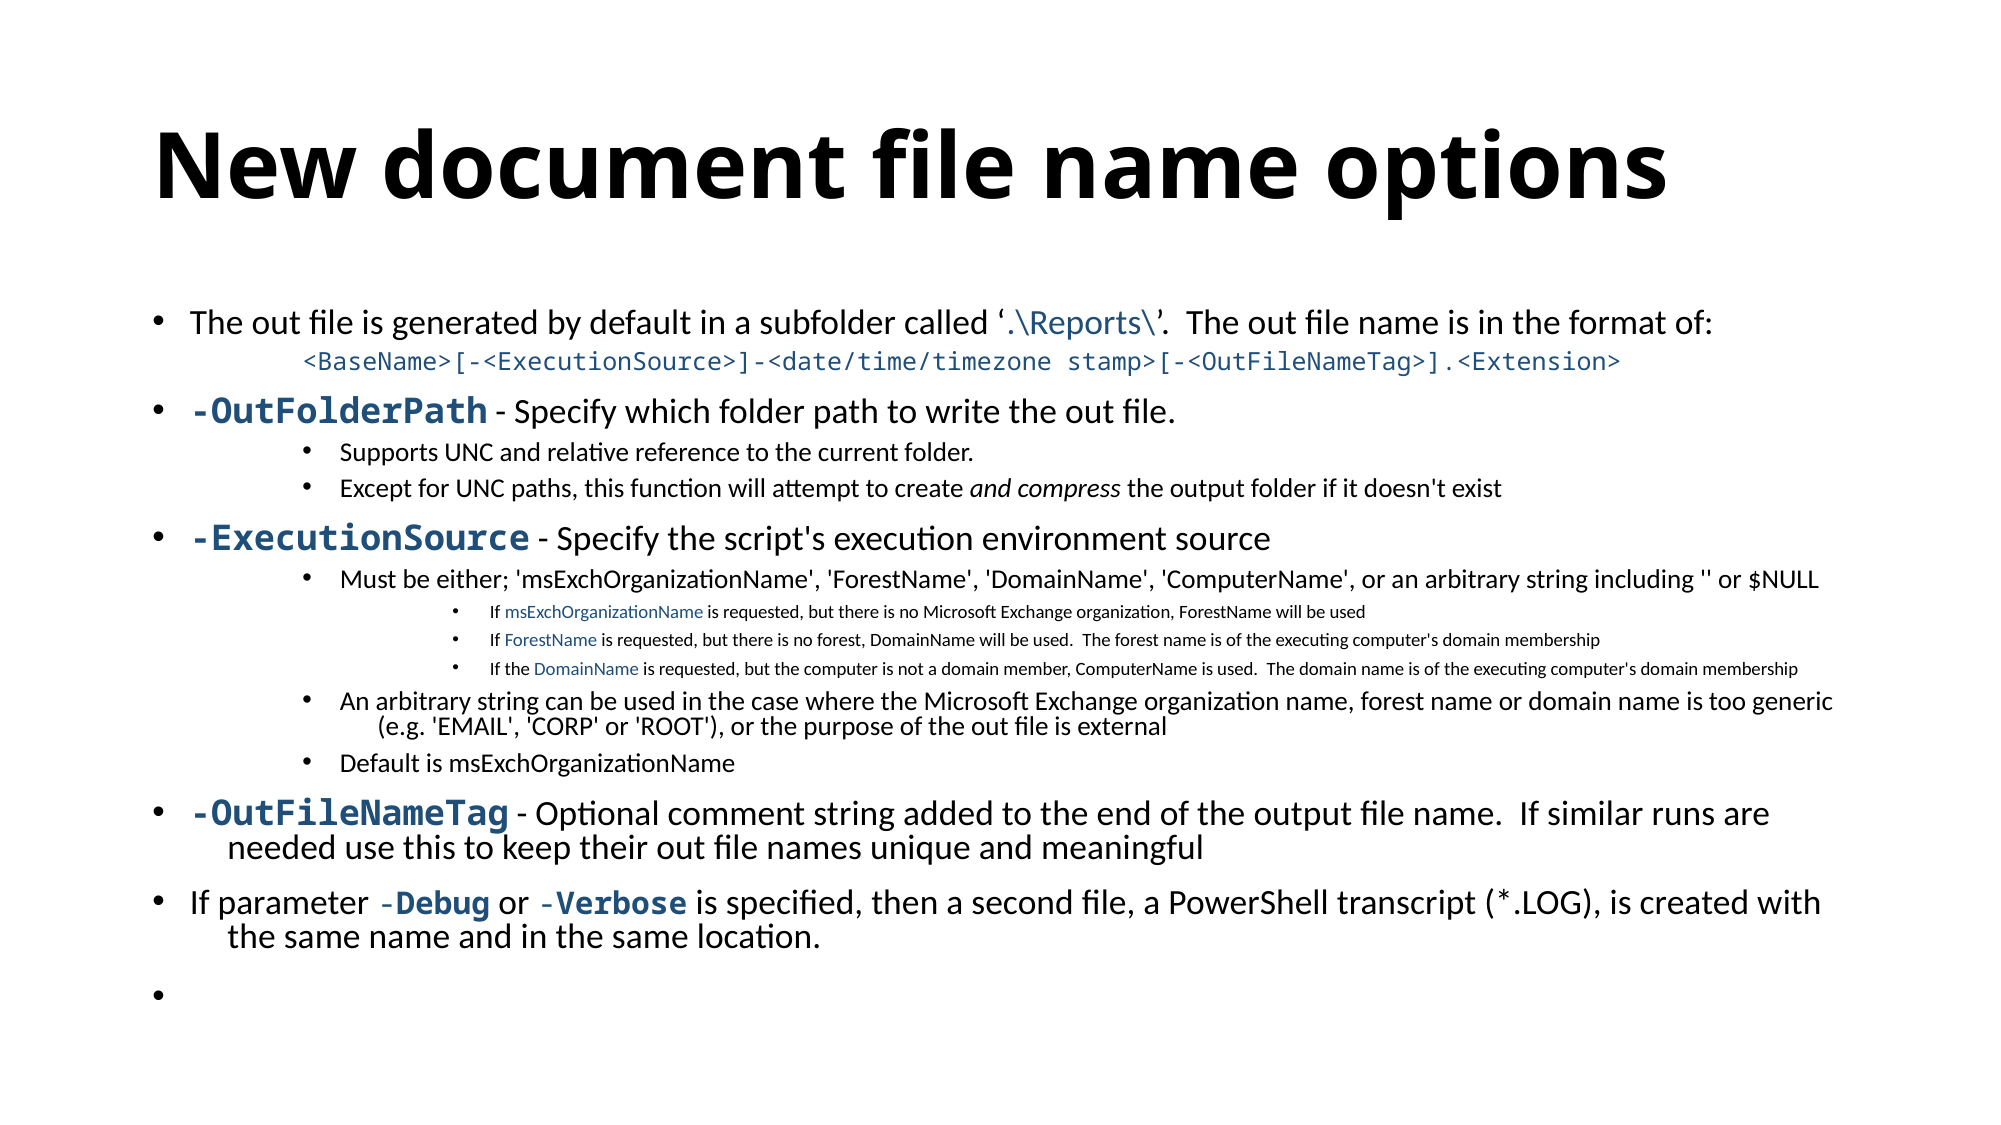

# New document file name options
The out file is generated by default in a subfolder called ‘.\Reports\’. The out file name is in the format of:
<BaseName>[-<ExecutionSource>]-<date/time/timezone stamp>[-<OutFileNameTag>].<Extension>
-OutFolderPath - Specify which folder path to write the out file.
Supports UNC and relative reference to the current folder.
Except for UNC paths, this function will attempt to create and compress the output folder if it doesn't exist
-ExecutionSource - Specify the script's execution environment source
Must be either; 'msExchOrganizationName', 'ForestName', 'DomainName', 'ComputerName', or an arbitrary string including '' or $NULL
If msExchOrganizationName is requested, but there is no Microsoft Exchange organization, ForestName will be used
If ForestName is requested, but there is no forest, DomainName will be used. The forest name is of the executing computer's domain membership
If the DomainName is requested, but the computer is not a domain member, ComputerName is used. The domain name is of the executing computer's domain membership
An arbitrary string can be used in the case where the Microsoft Exchange organization name, forest name or domain name is too generic (e.g. 'EMAIL', 'CORP' or 'ROOT'), or the purpose of the out file is external
Default is msExchOrganizationName
-OutFileNameTag - Optional comment string added to the end of the output file name. If similar runs are needed use this to keep their out file names unique and meaningful
If parameter -Debug or -Verbose is specified, then a second file, a PowerShell transcript (*.LOG), is created with the same name and in the same location.